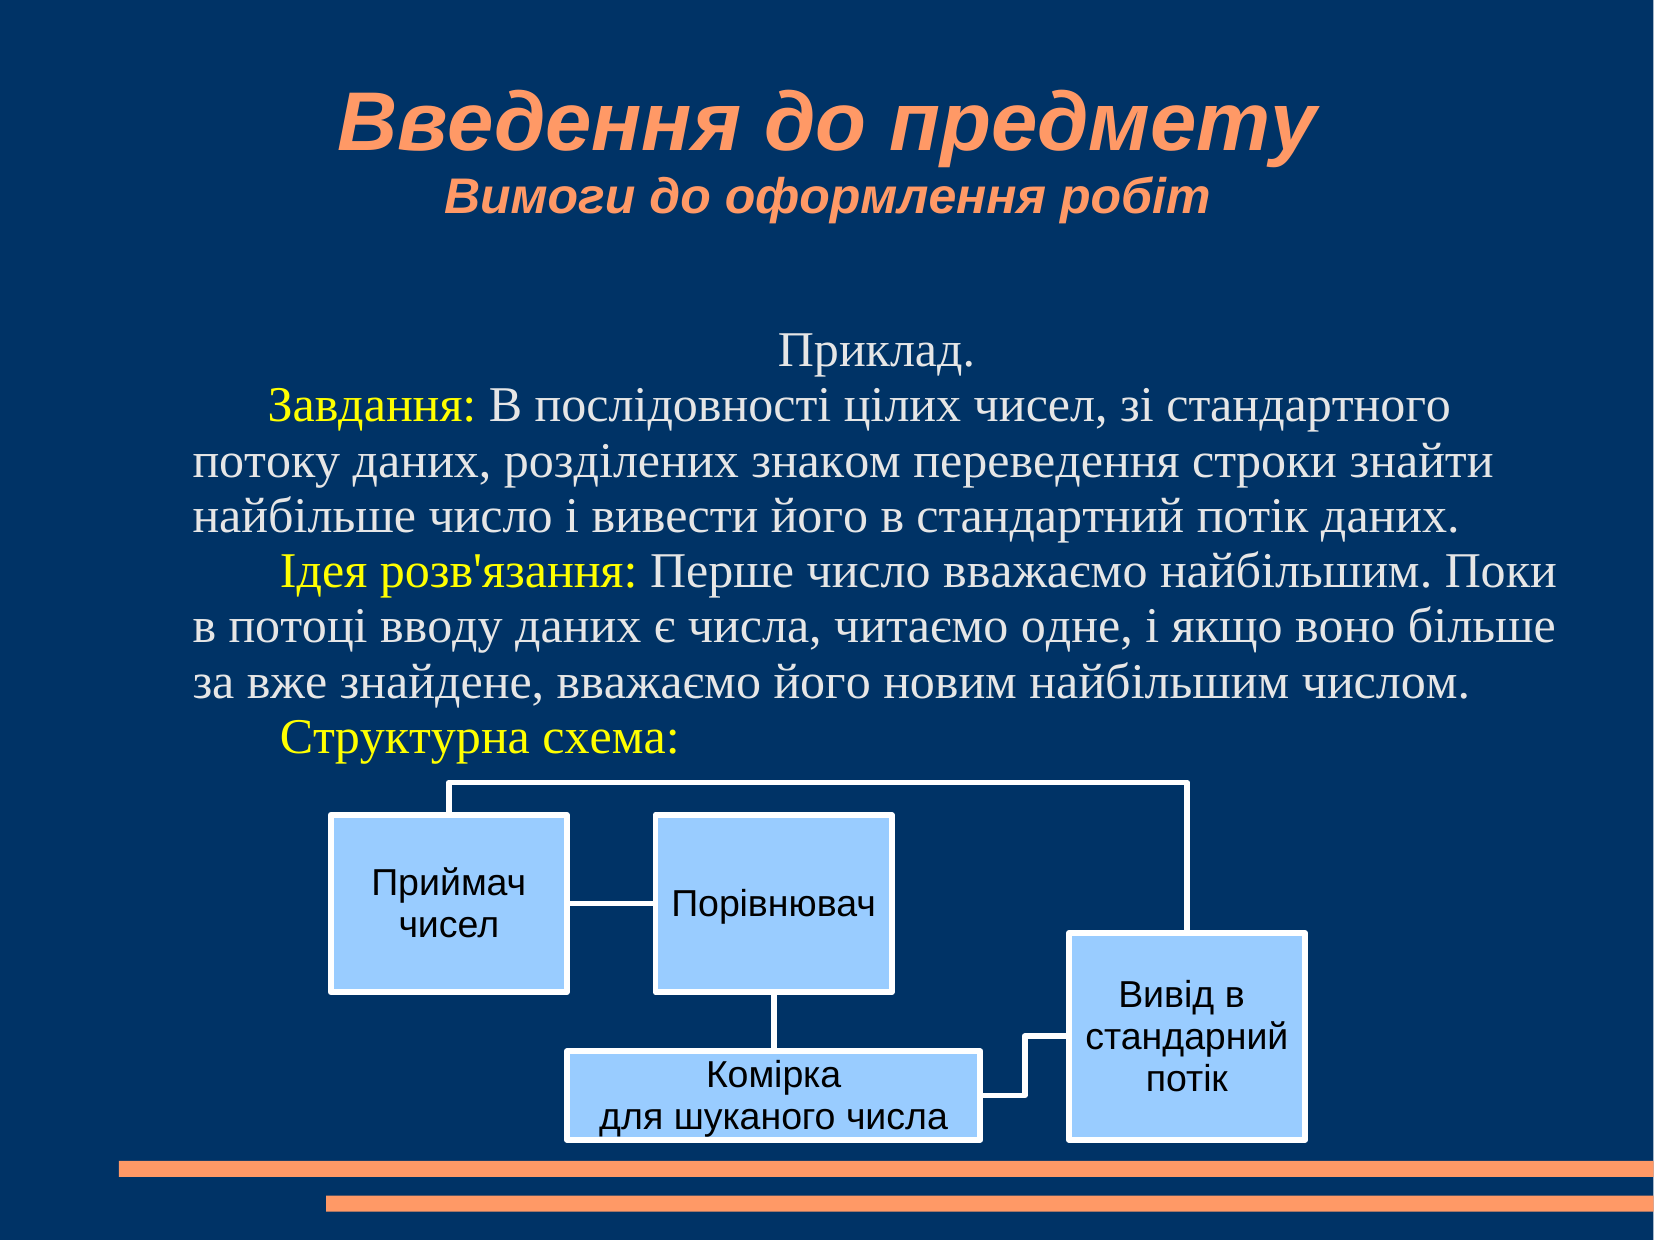

# Введення до предмету Вимоги до оформлення робіт
Приклад.
 Завдання: В послідовності цілих чисел, зі стандартного потоку даних, розділених знаком переведення строки знайти найбільше число і вивести його в стандартний потік даних.
 Ідея розв'язання: Перше число вважаємо найбільшим. Поки в потоці вводу даних є числа, читаємо одне, і якщо воно більше за вже знайдене, вважаємо його новим найбільшим числом.
 Структурна схема:
Приймач
чисел
Порівнювач
Вивід в
стандарний
потік
Комірка
для шуканого числа